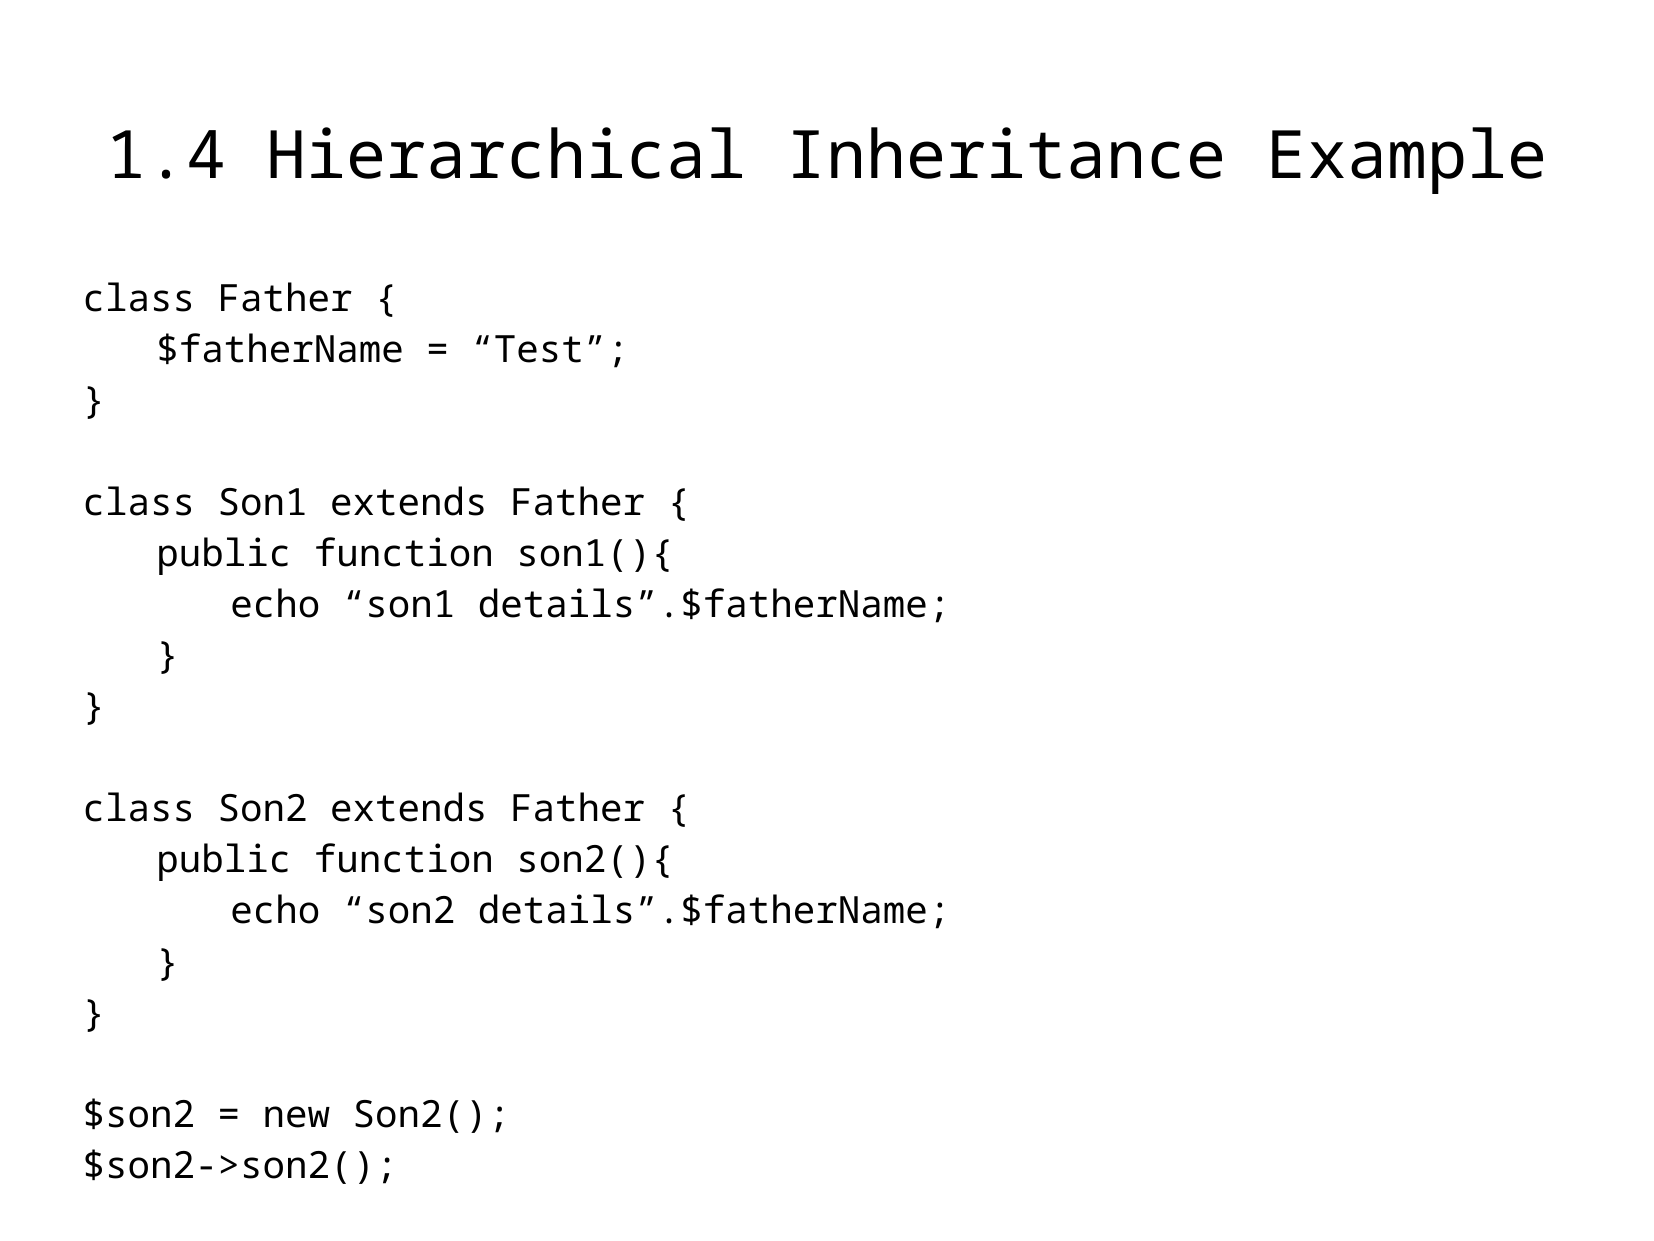

# 1.4 Hierarchical Inheritance Example
class Father {
	$fatherName = “Test”;
}
class Son1 extends Father {
	public function son1(){
		echo “son1 details”.$fatherName;
	}
}
class Son2 extends Father {
	public function son2(){
		echo “son2 details”.$fatherName;
	}
}
$son2 = new Son2();
$son2->son2();